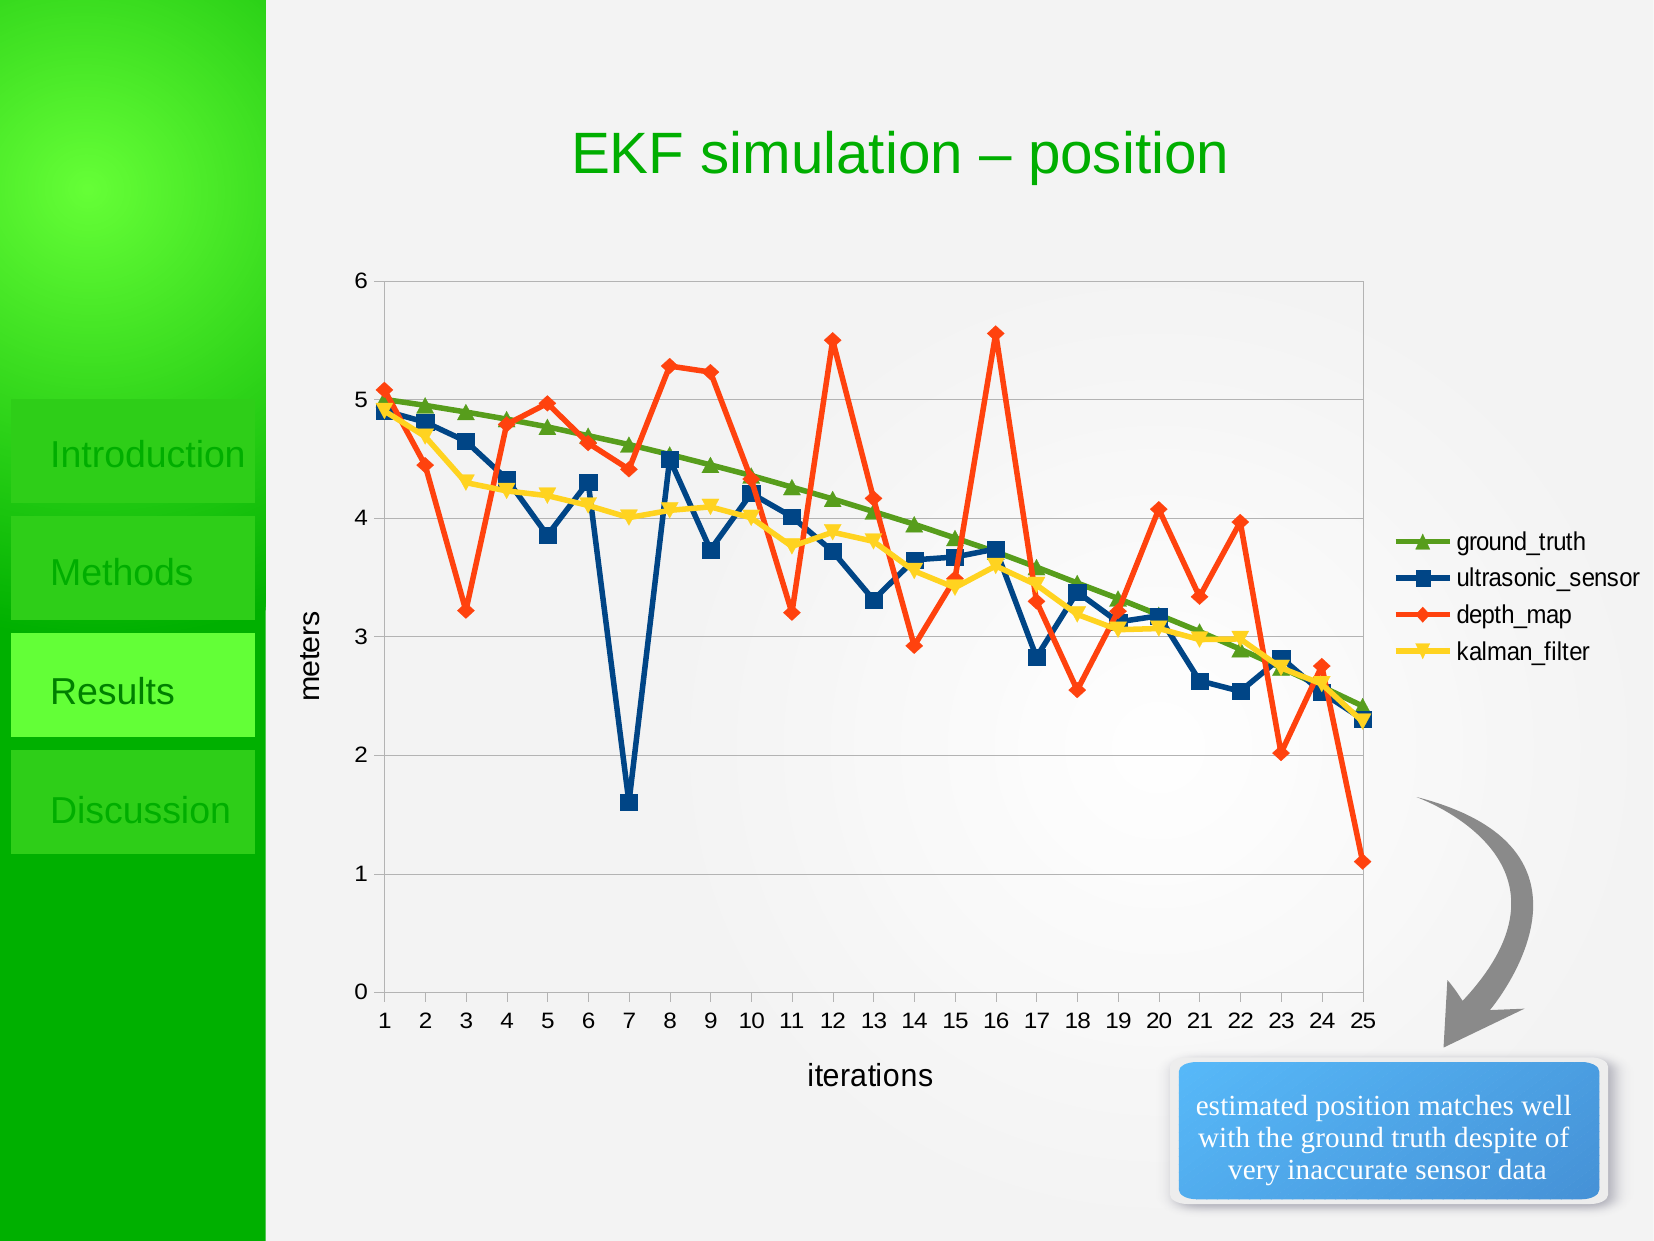

# EKF simulation – position
Introduction
Methods
Results
Discussion
estimated position matches well
with the ground truth despite of
very inaccurate sensor data